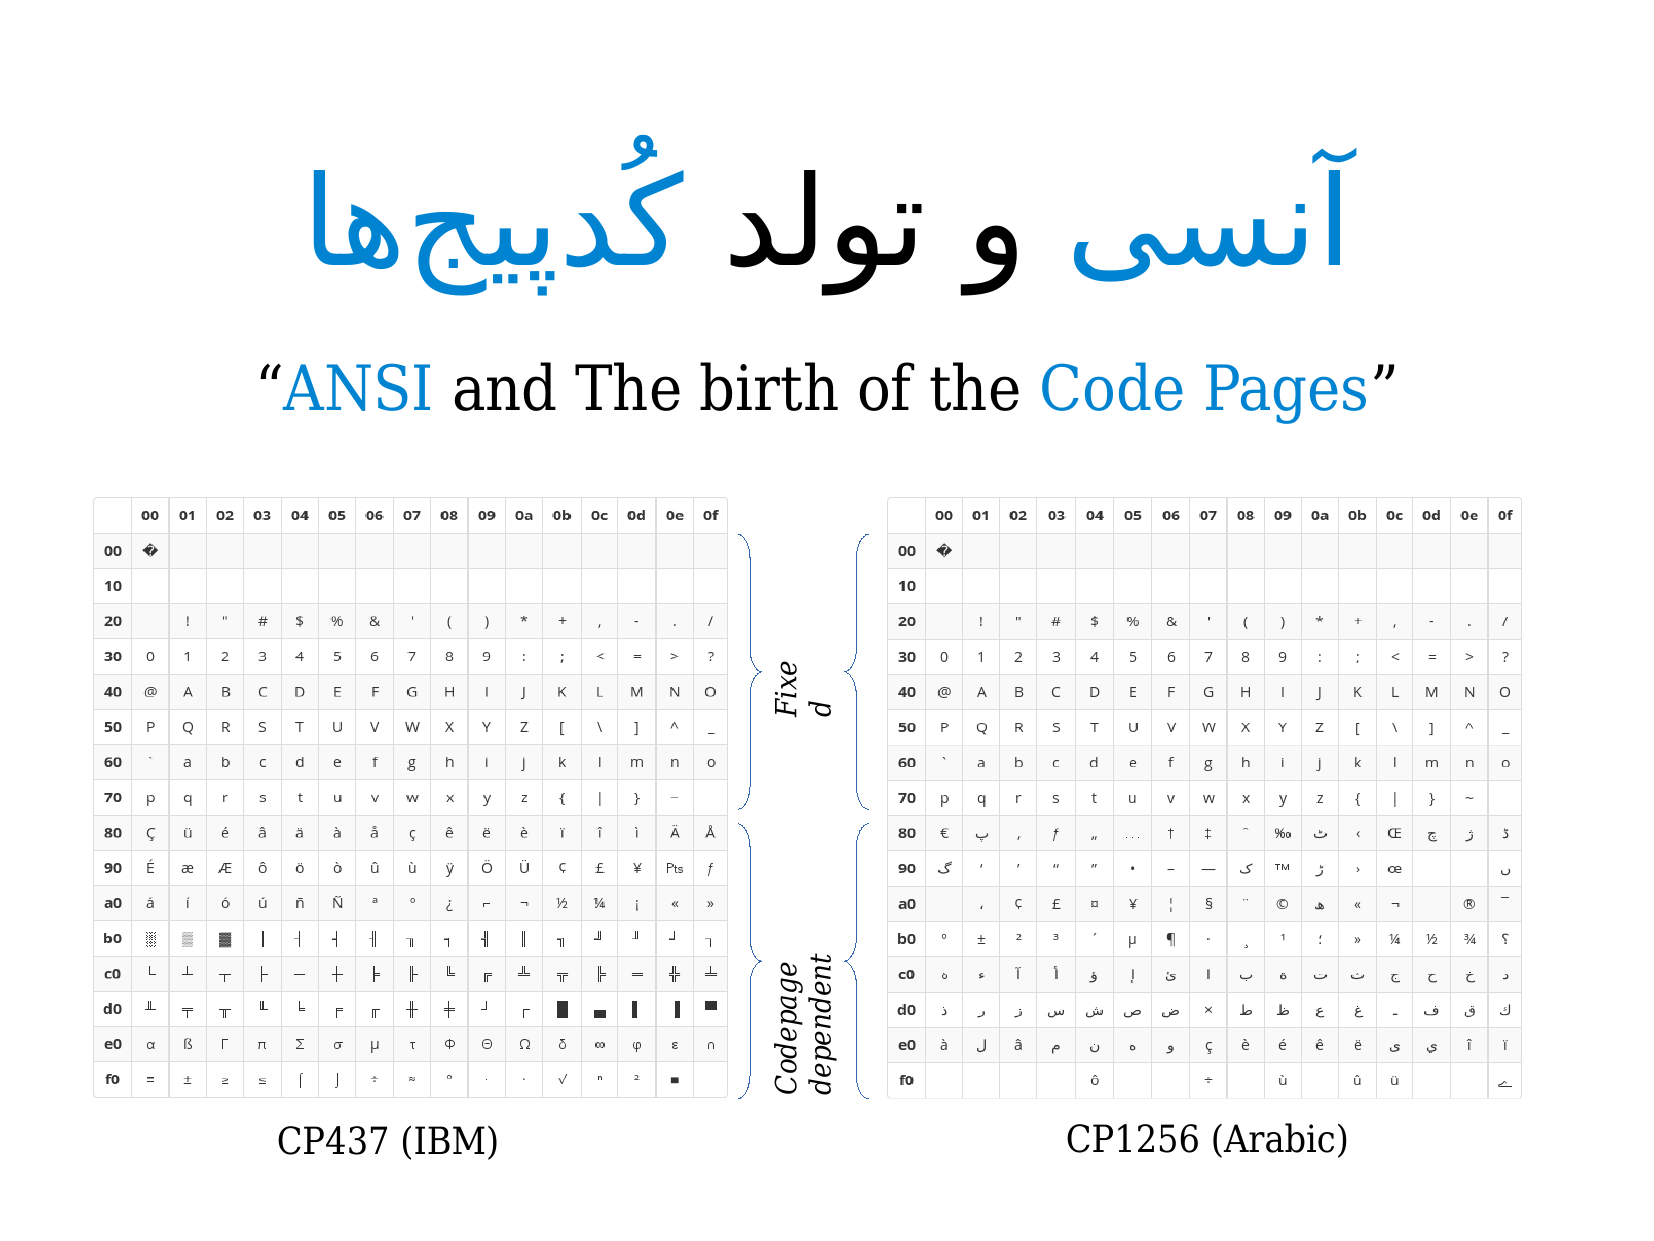

آنسی و تولد کُدپیج‌ها
“ANSI and The birth of the Code Pages”
Fixed
Codepage dependent
CP1256 (Arabic)
CP437 (IBM)